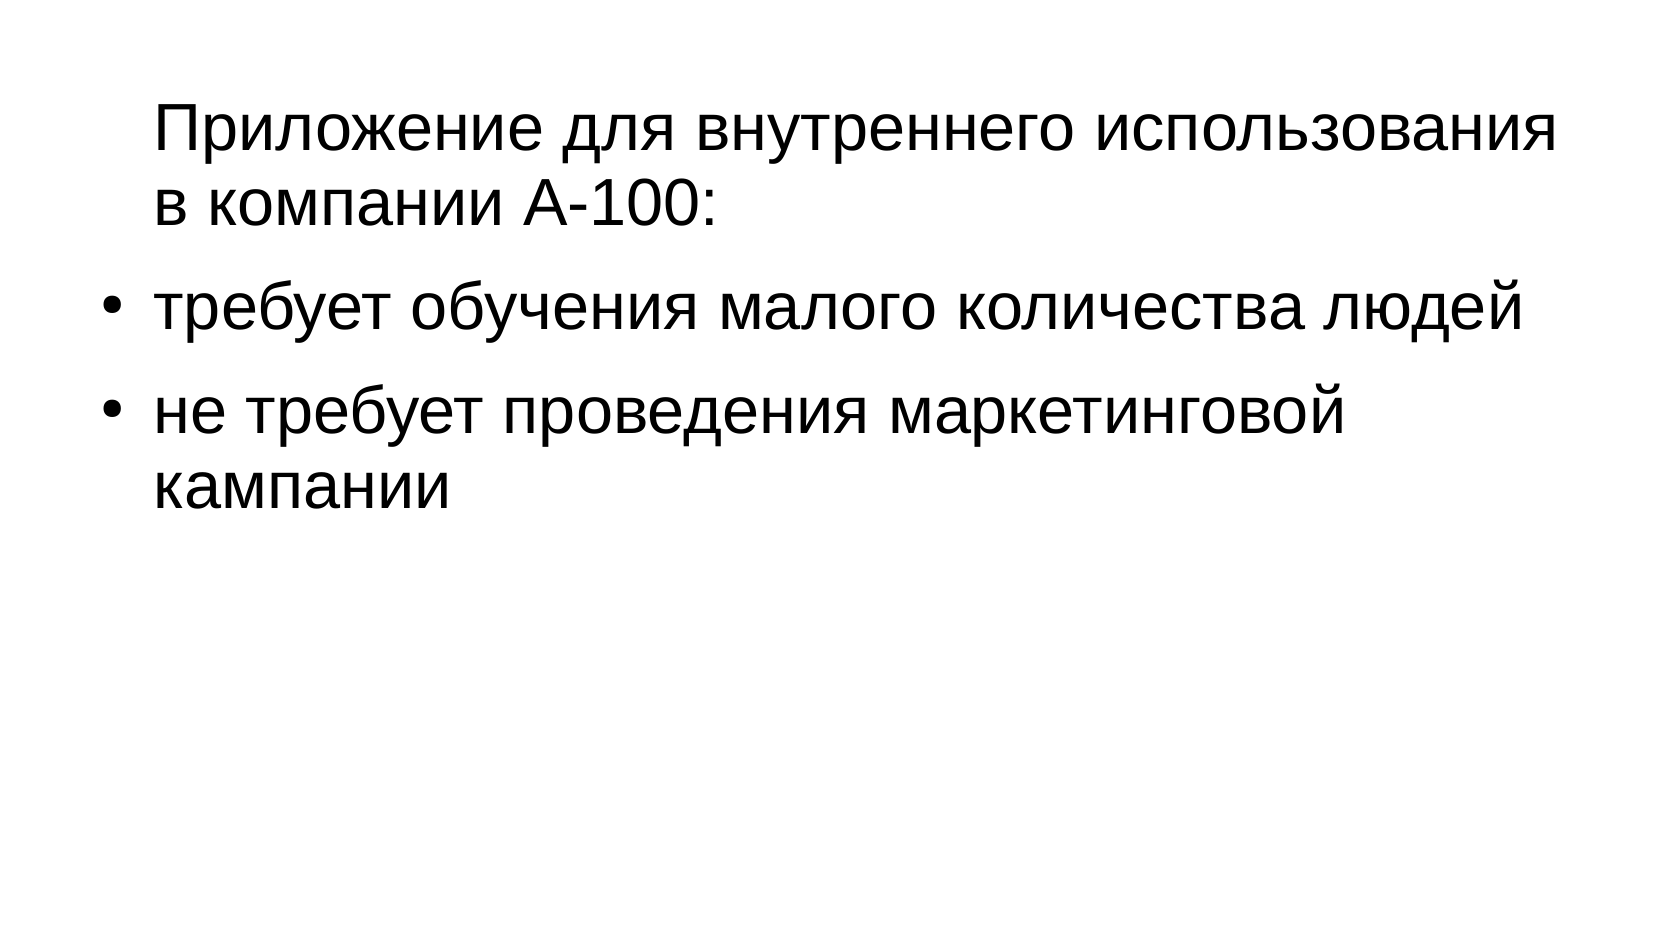

# Приложение для внутреннего использования в компании A-100:
требует обучения малого количества людей
не требует проведения маркетинговой кампании